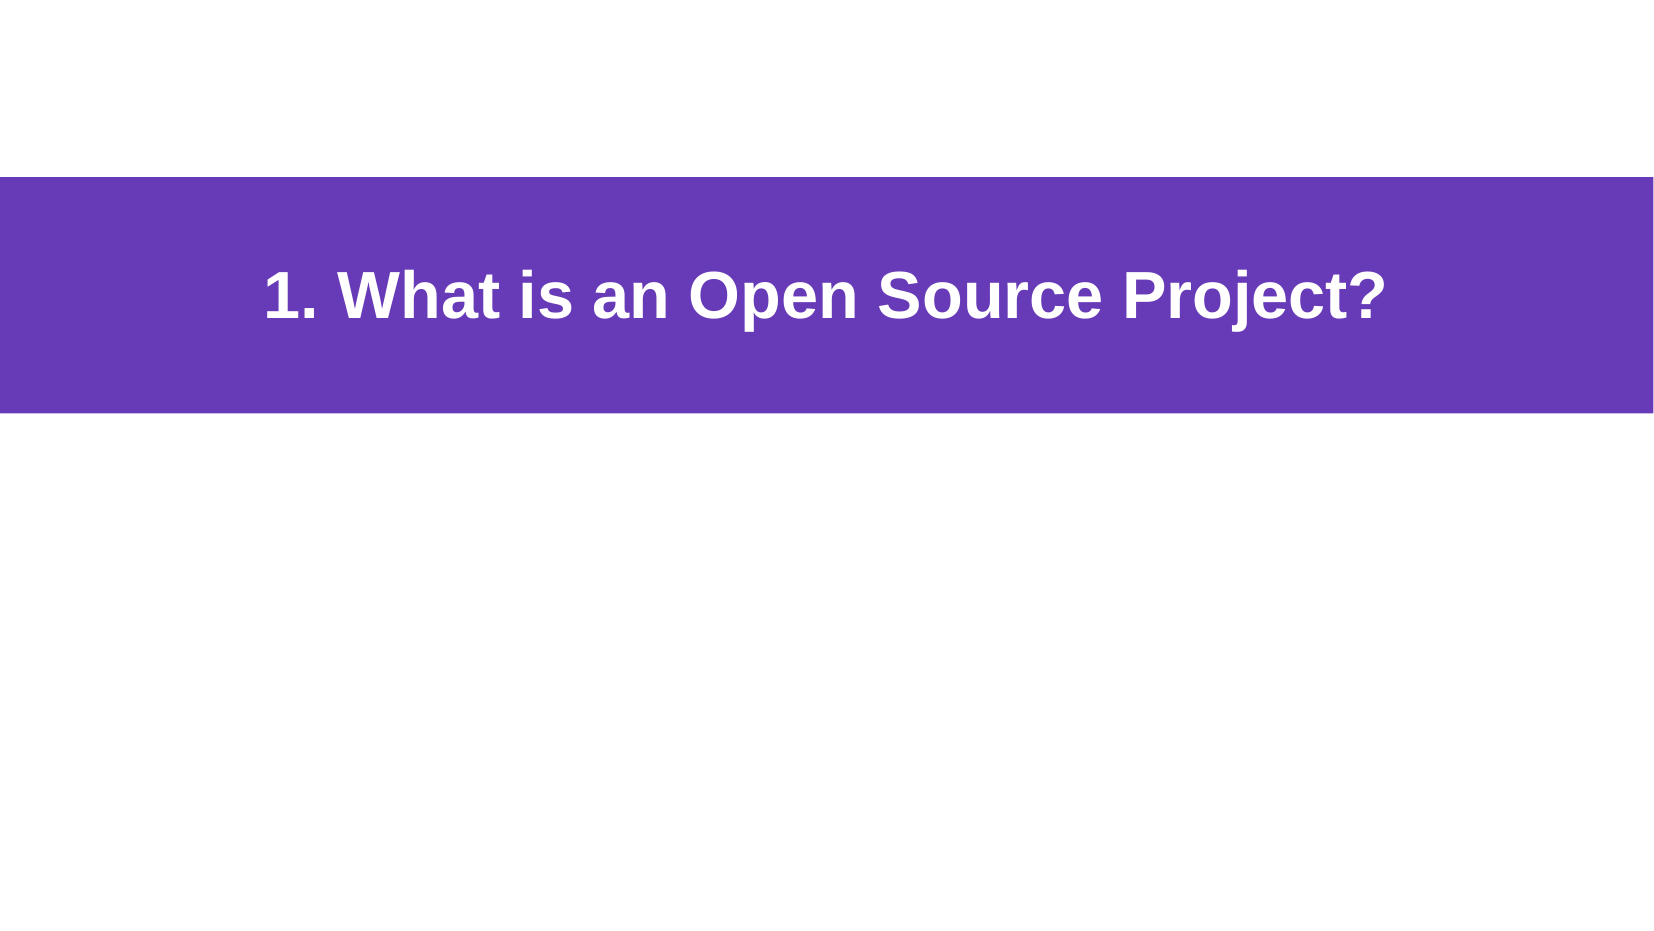

# 1. What is an Open Source Project?